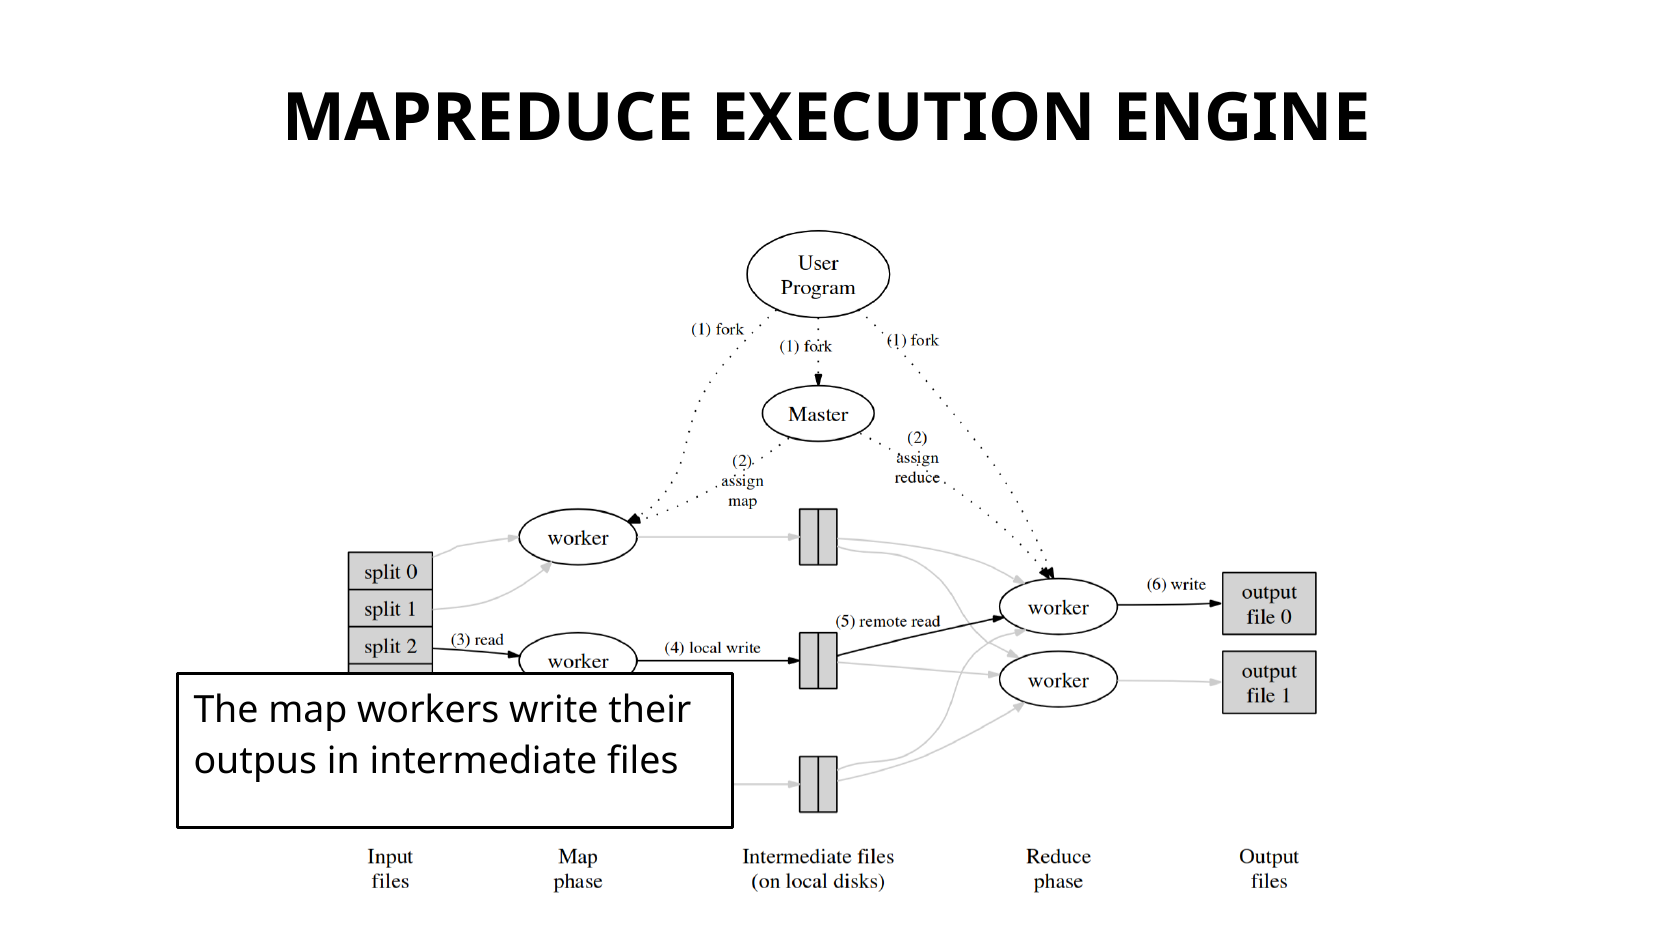

# MAPREDUCE EXECUTION ENGINE
The map workers write their outpus in intermediate files